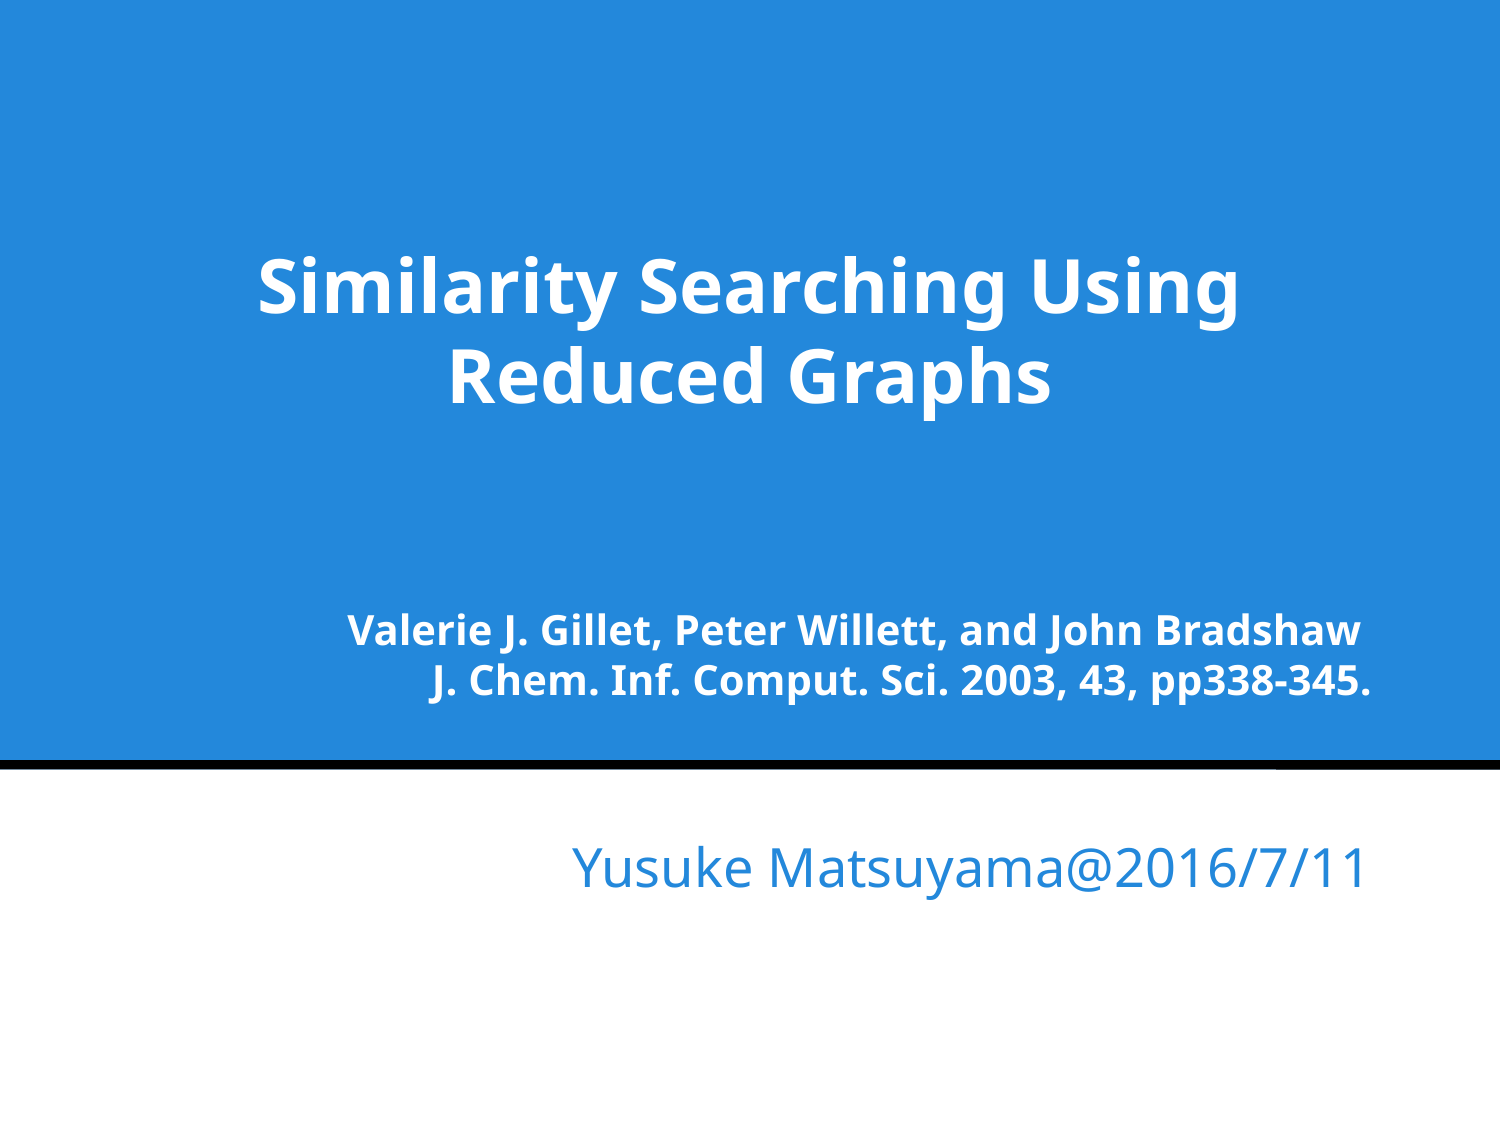

Similarity Searching Using Reduced Graphs
Valerie J. Gillet, Peter Willett, and John Bradshaw
J. Chem. Inf. Comput. Sci. 2003, 43, pp338-345.
Yusuke Matsuyama@2016/7/11